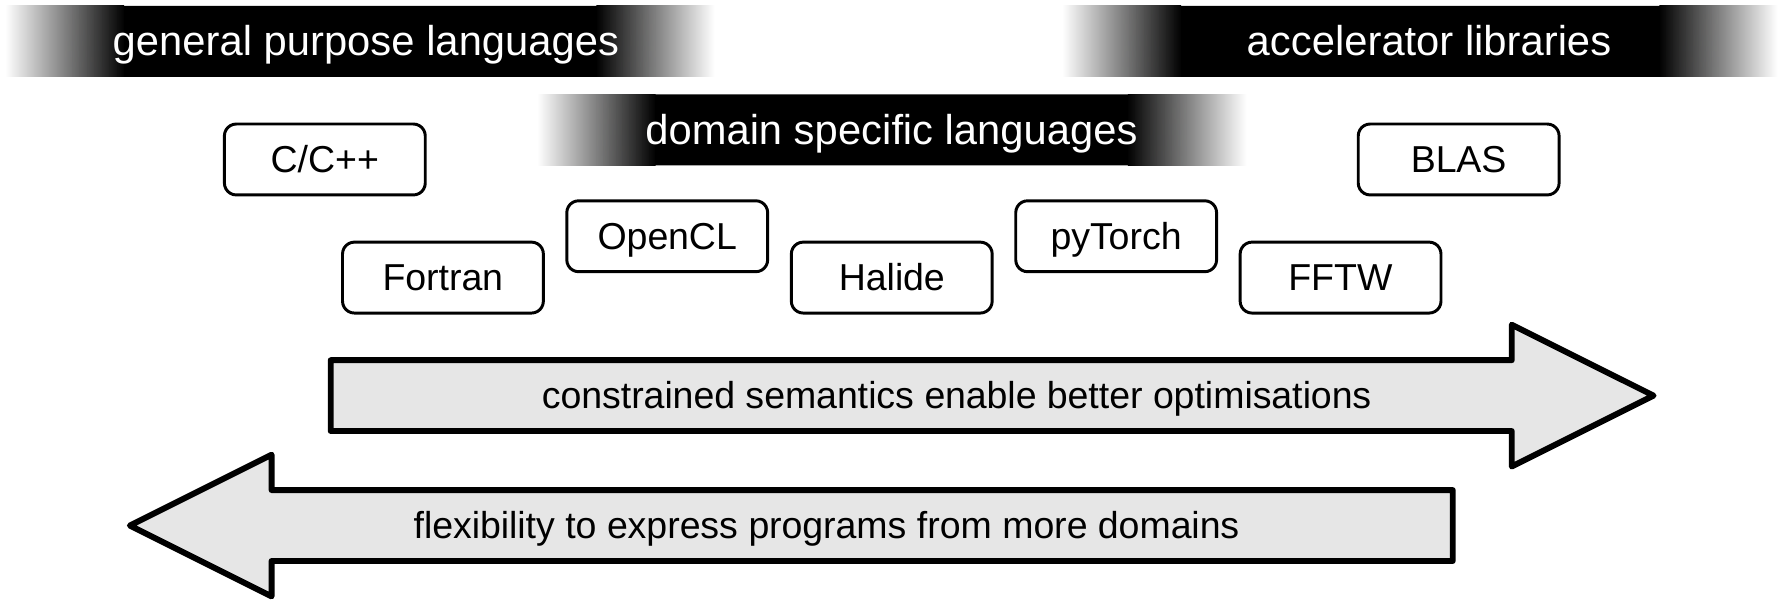

general purpose languages
accelerator libraries
domain specific languages
C/C++
BLAS
OpenCL
pyTorch
Fortran
Halide
FFTW
constrained semantics enable better optimisations
flexibility to express programs from more domains